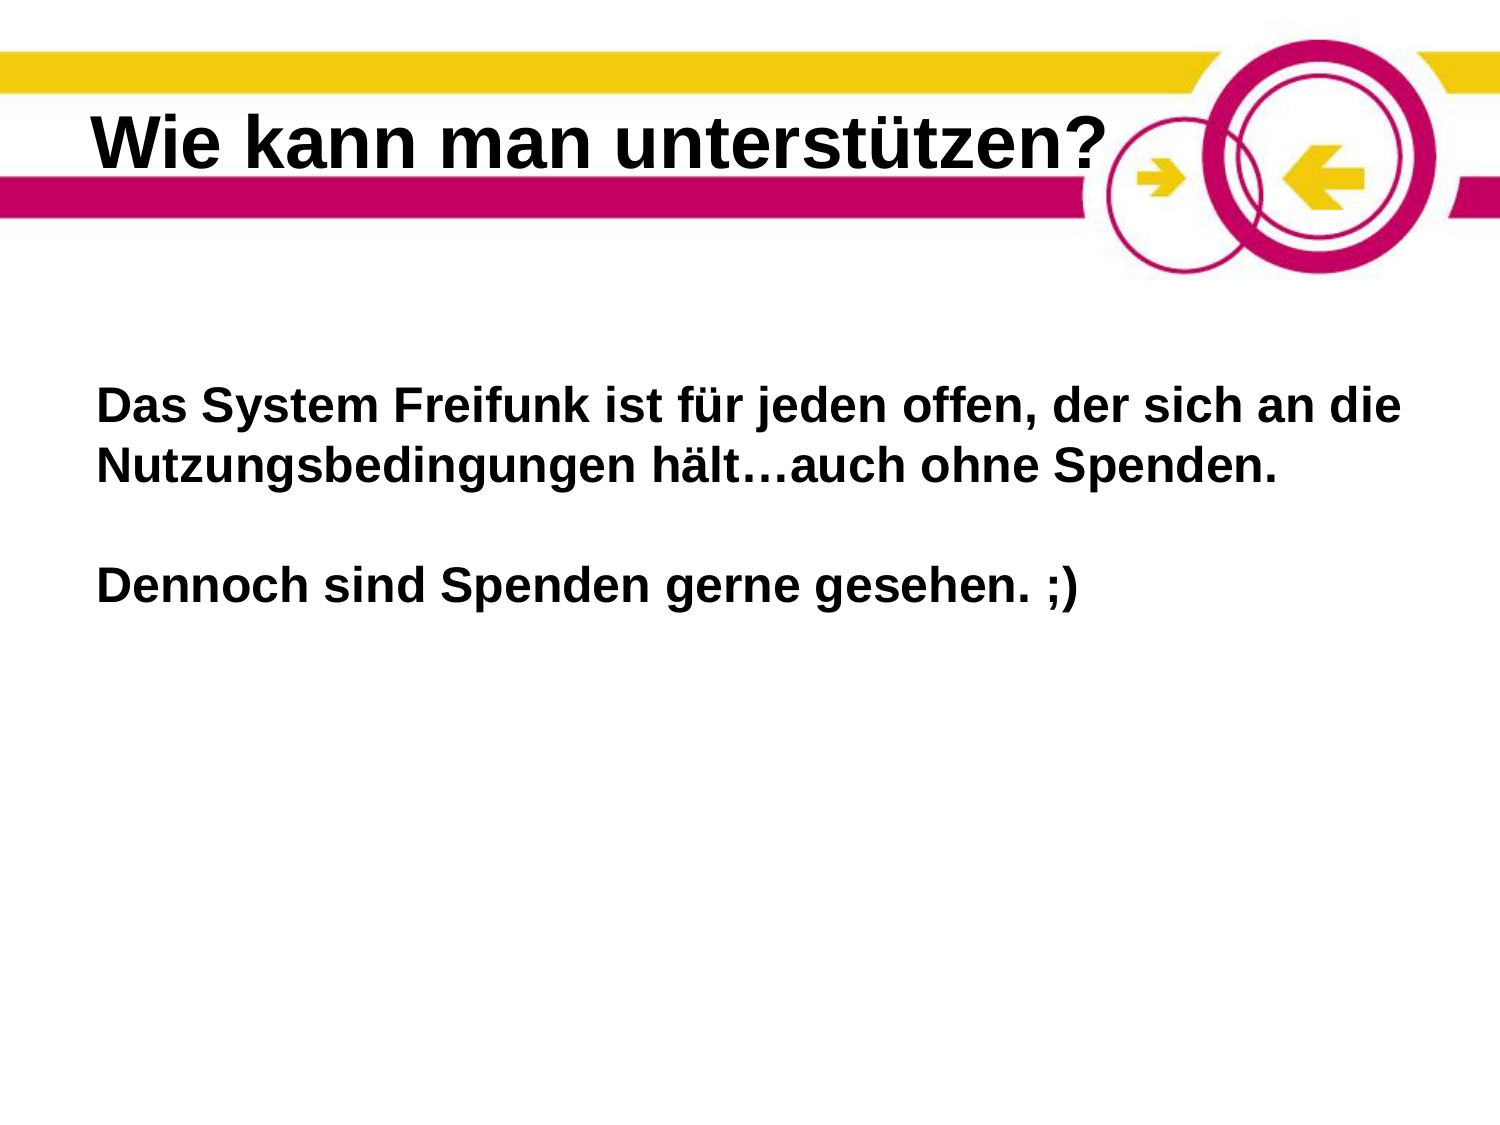

Wie kann man unterstützen?
Das System Freifunk ist für jeden offen, der sich an die Nutzungsbedingungen hält…auch ohne Spenden.
Dennoch sind Spenden gerne gesehen. ;)